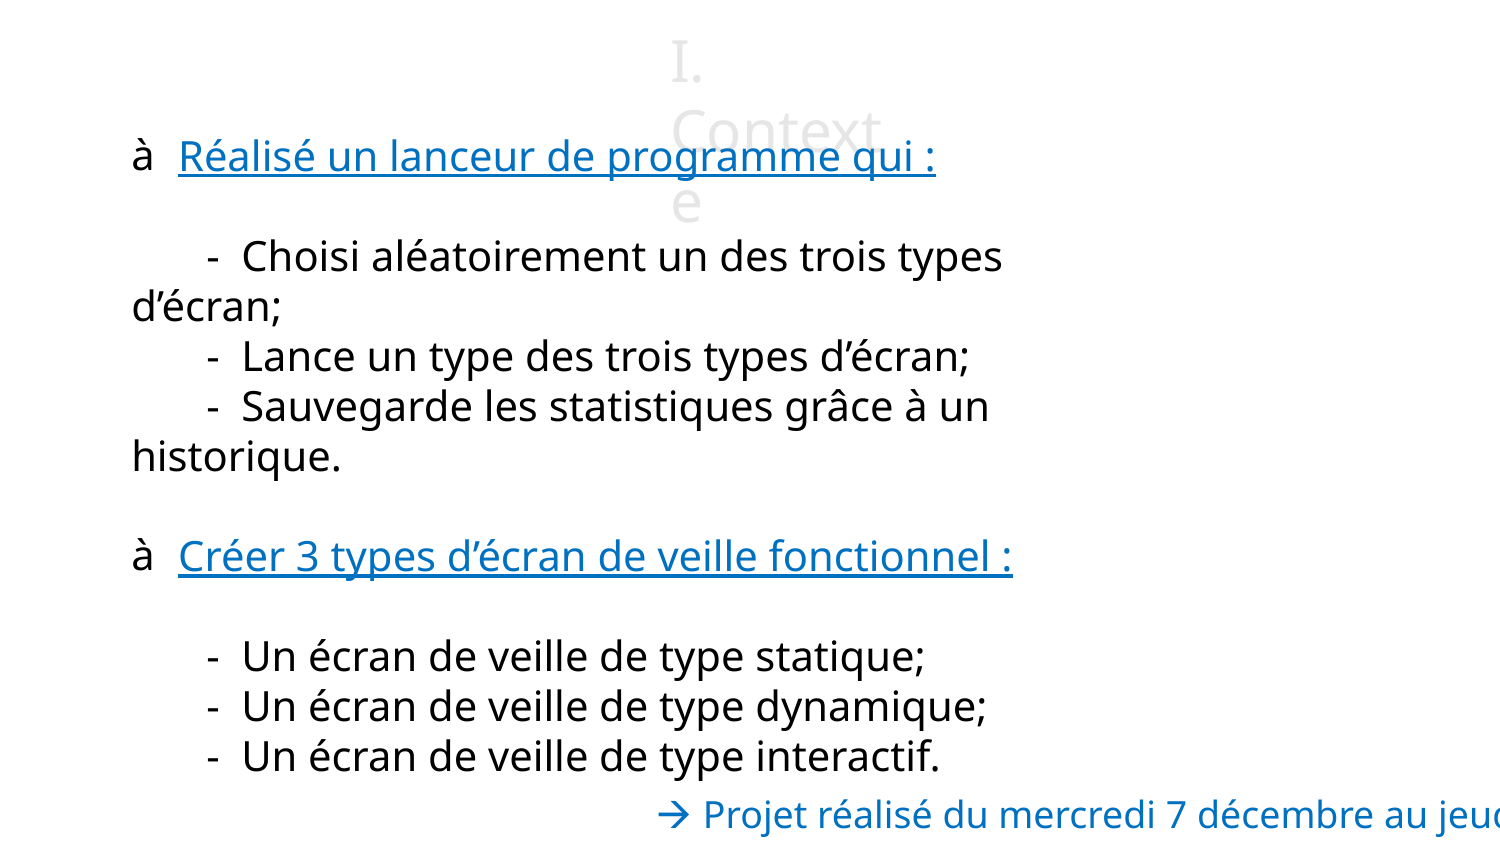

I. Contexte
Réalisé un lanceur de programme qui :
	- Choisi aléatoirement un des trois types d’écran;
	- Lance un type des trois types d’écran;
	- Sauvegarde les statistiques grâce à un historique.
Créer 3 types d’écran de veille fonctionnel :
	- Un écran de veille de type statique;
	- Un écran de veille de type dynamique;
	- Un écran de veille de type interactif.
 Projet réalisé du mercredi 7 décembre au jeudi 15 décembre 2016